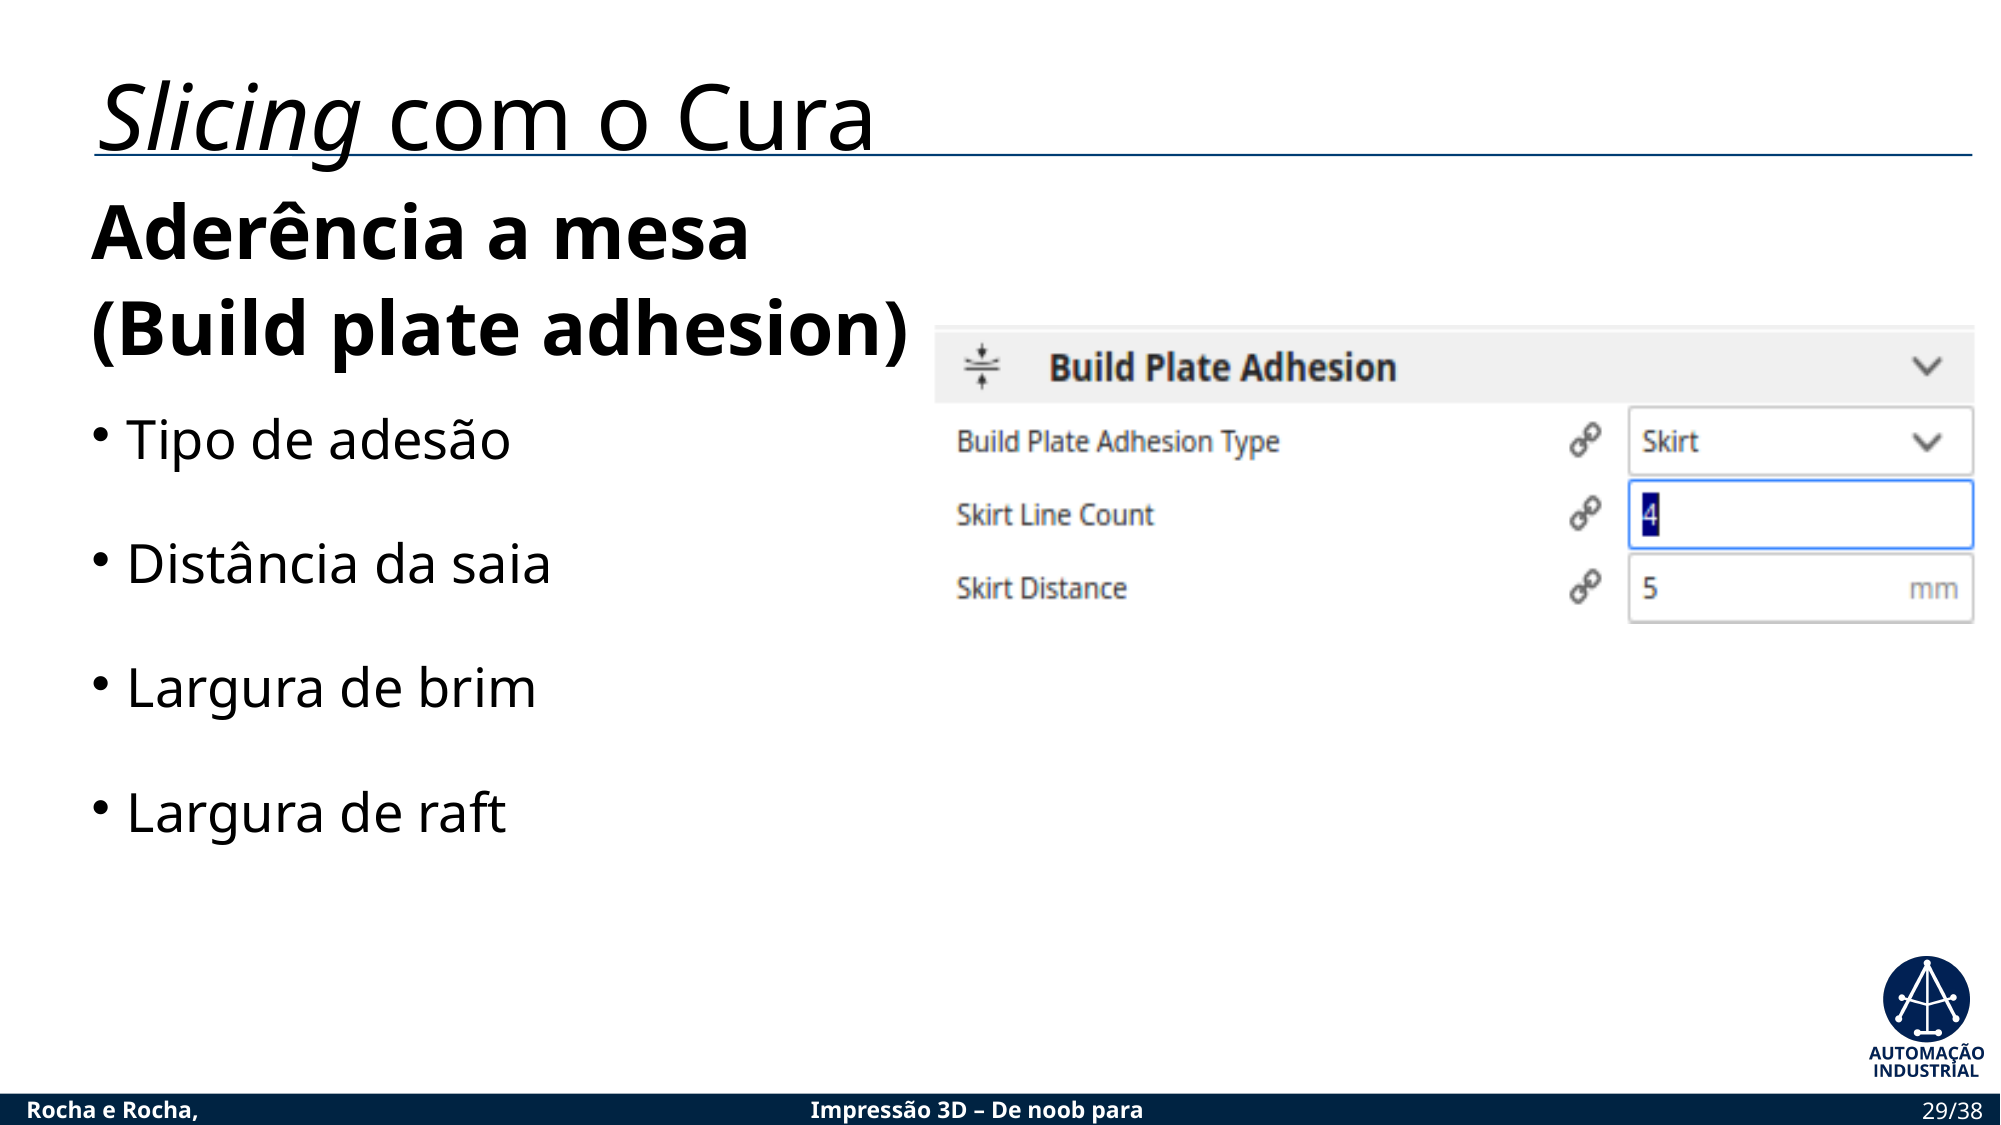

Slicing com o Cura
Aderência a mesa
(Build plate adhesion)
Tipo de adesão
Distância da saia
Largura de brim
Largura de raft